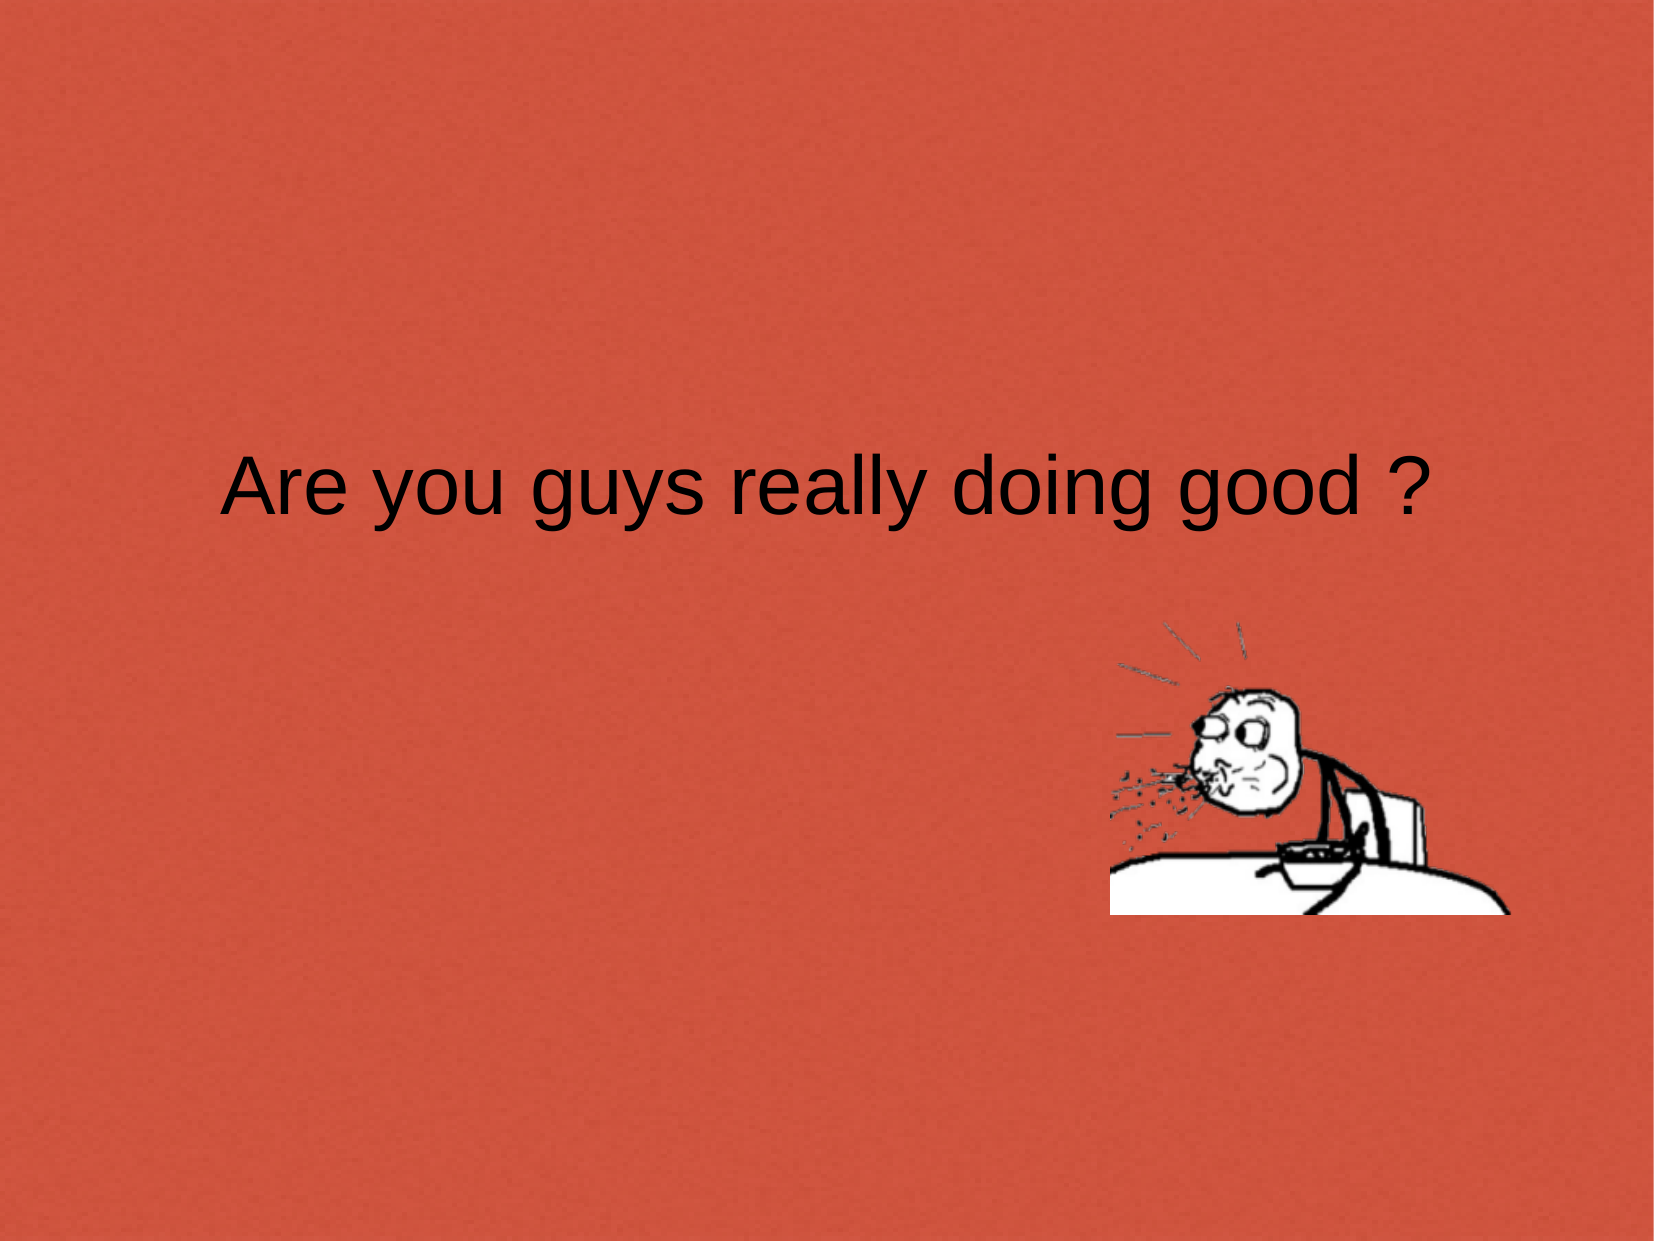

# Are you guys really doing good ?